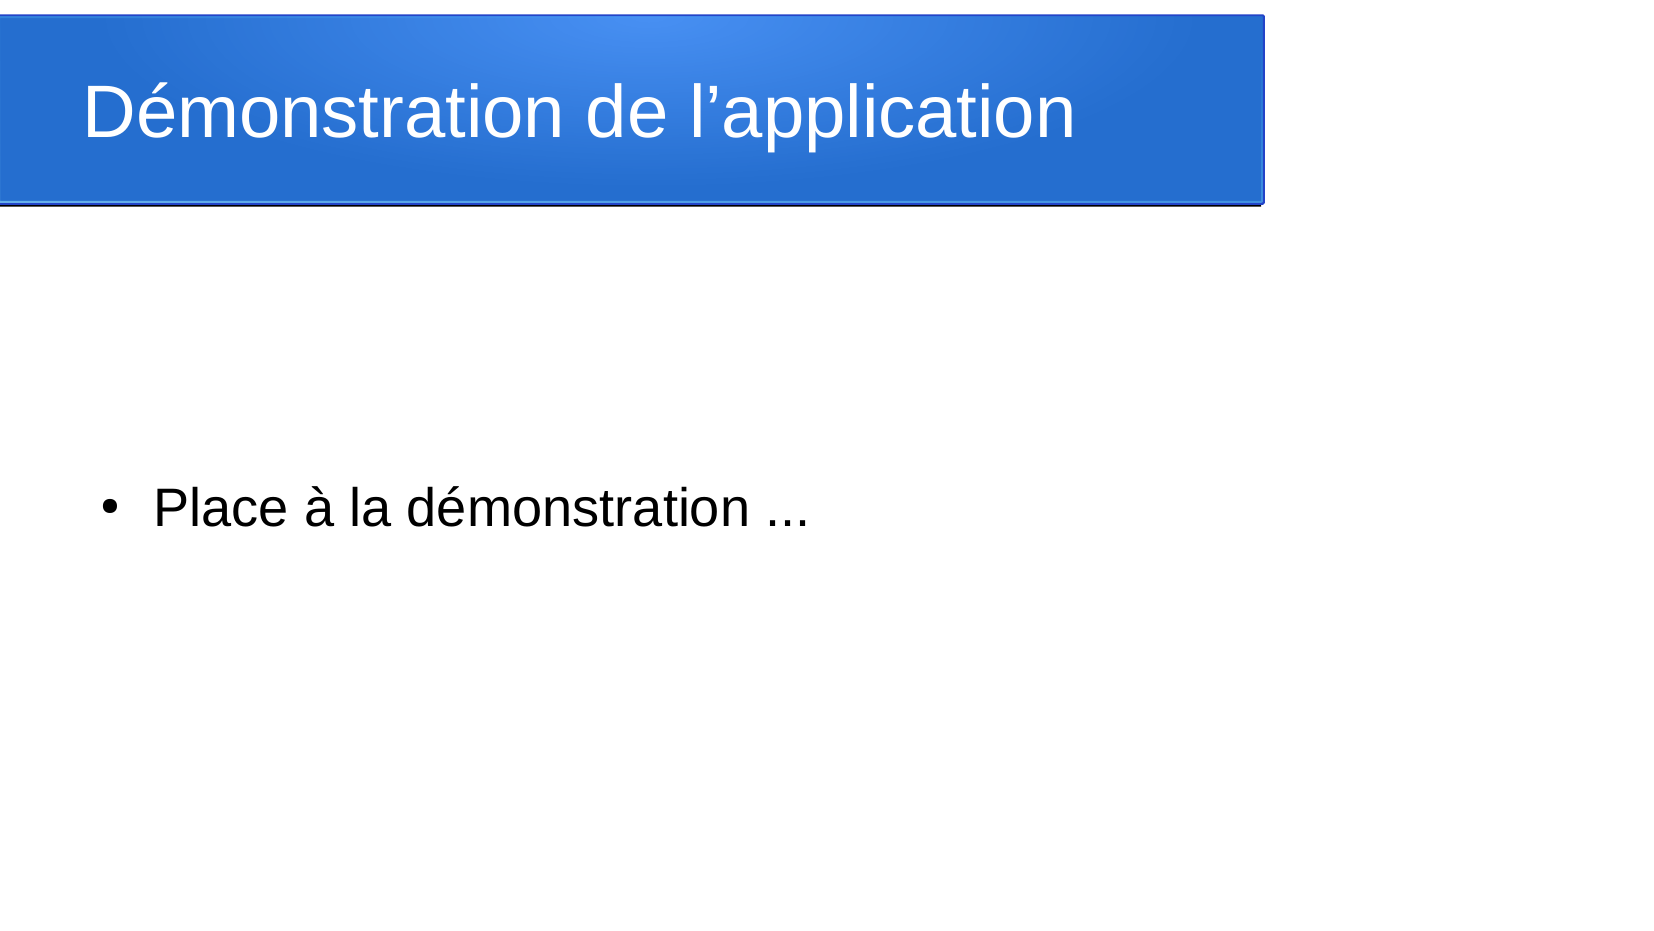

# Démonstration de l’application
Place à la démonstration ...